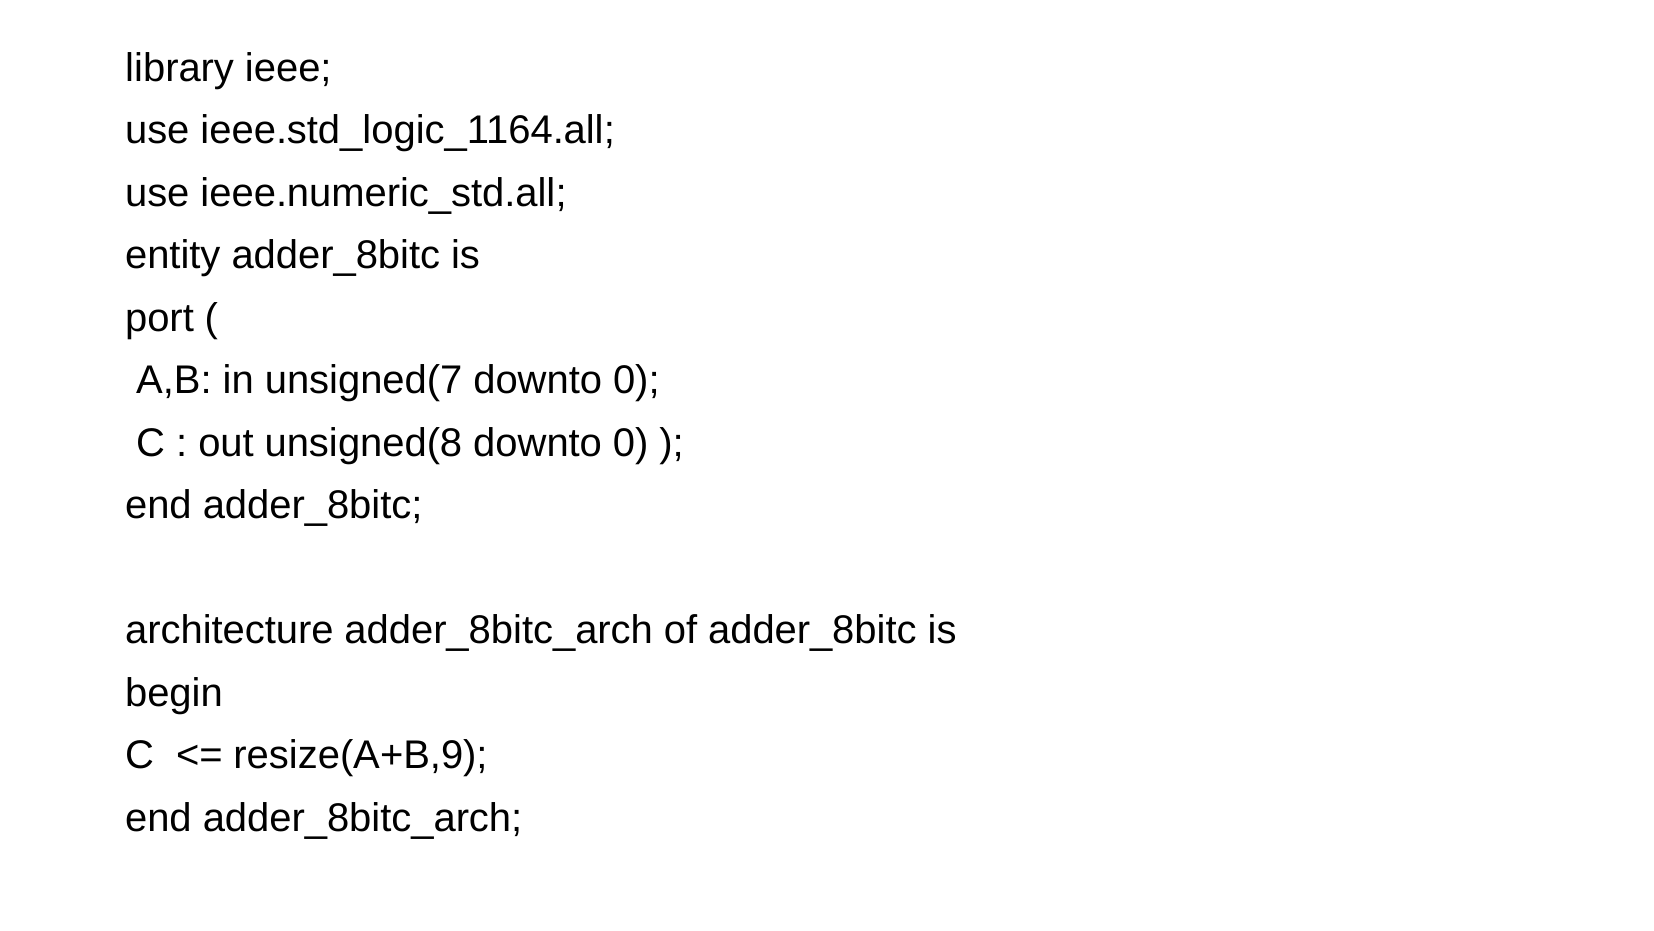

# library ieee;
use ieee.std_logic_1164.all;
use ieee.numeric_std.all;
entity adder_8bitc is
port (
 A,B: in unsigned(7 downto 0);
 C : out unsigned(8 downto 0) );
end adder_8bitc;
architecture adder_8bitc_arch of adder_8bitc is
begin
C <= resize(A+B,9);
end adder_8bitc_arch;